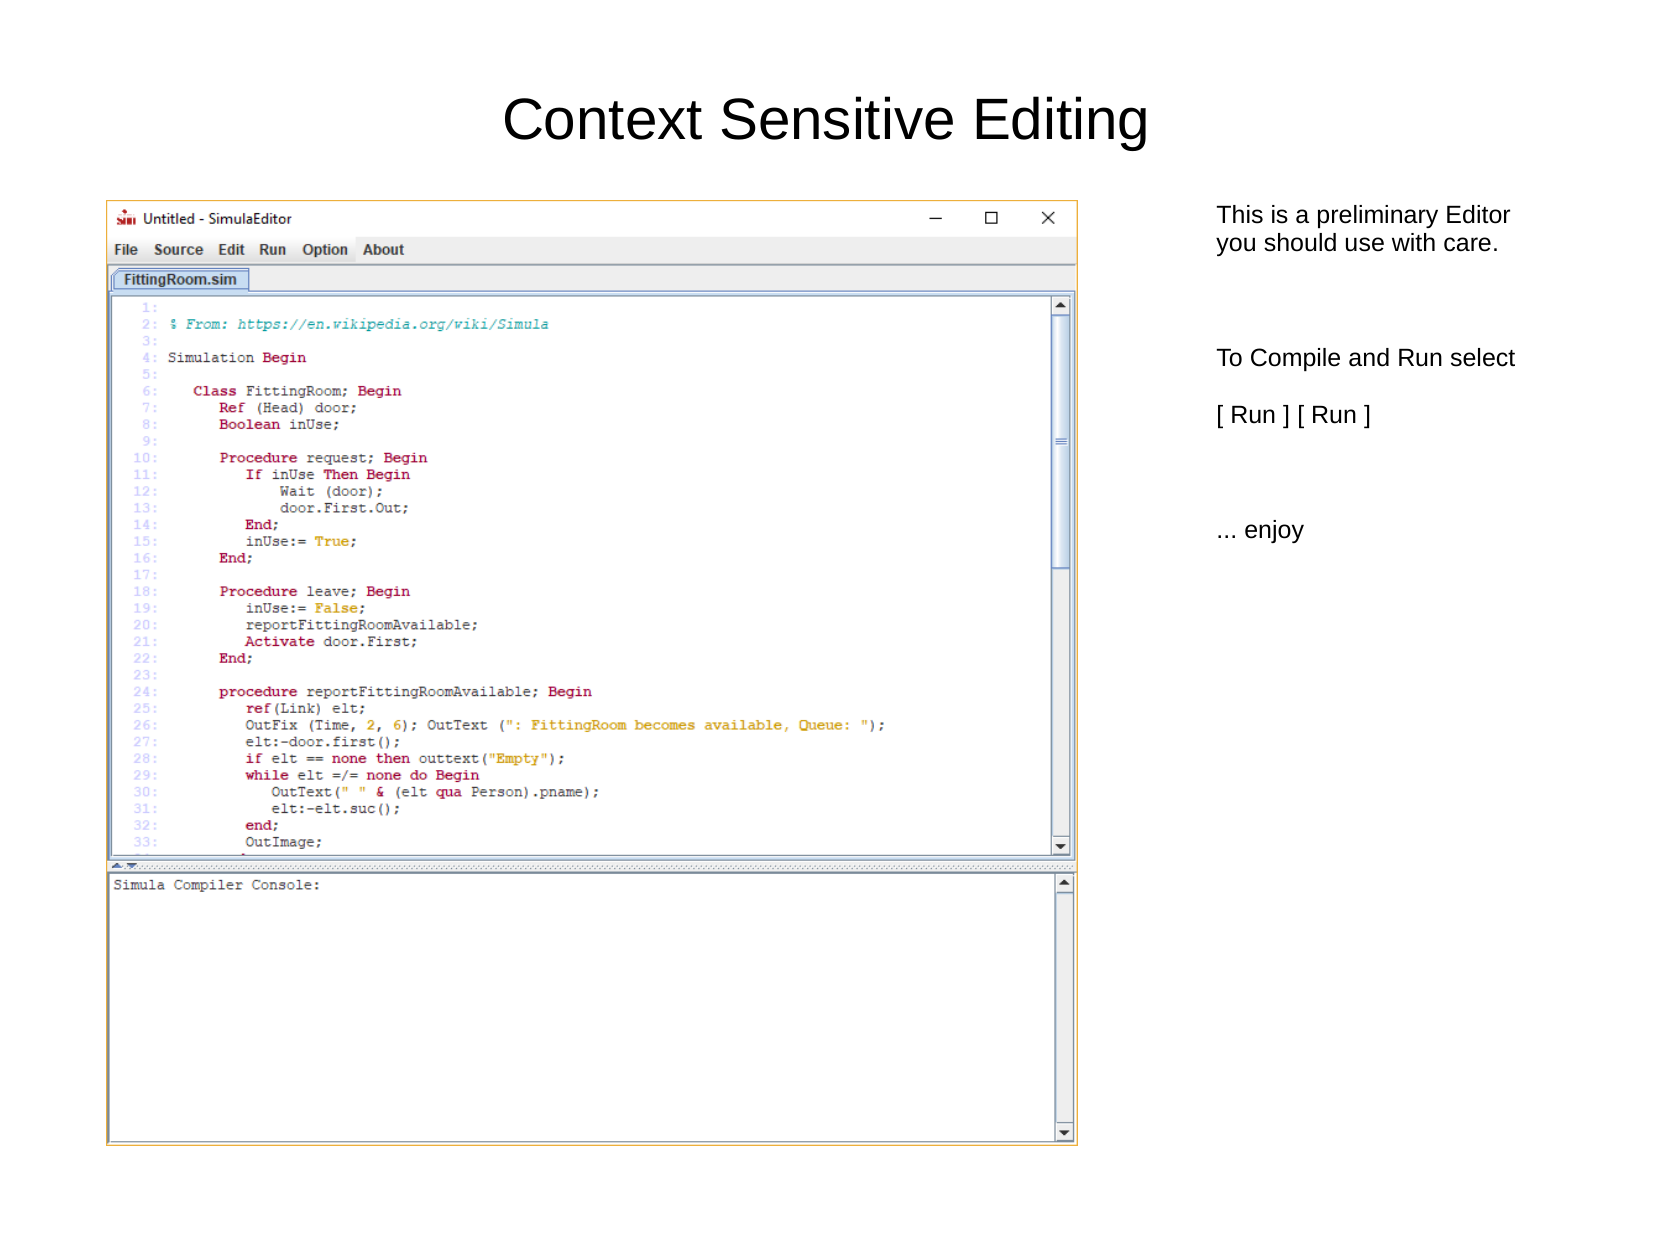

# Context Sensitive Editing
This is a preliminary Editor you should use with care.
To Compile and Run select
[ Run ] [ Run ]
... enjoy